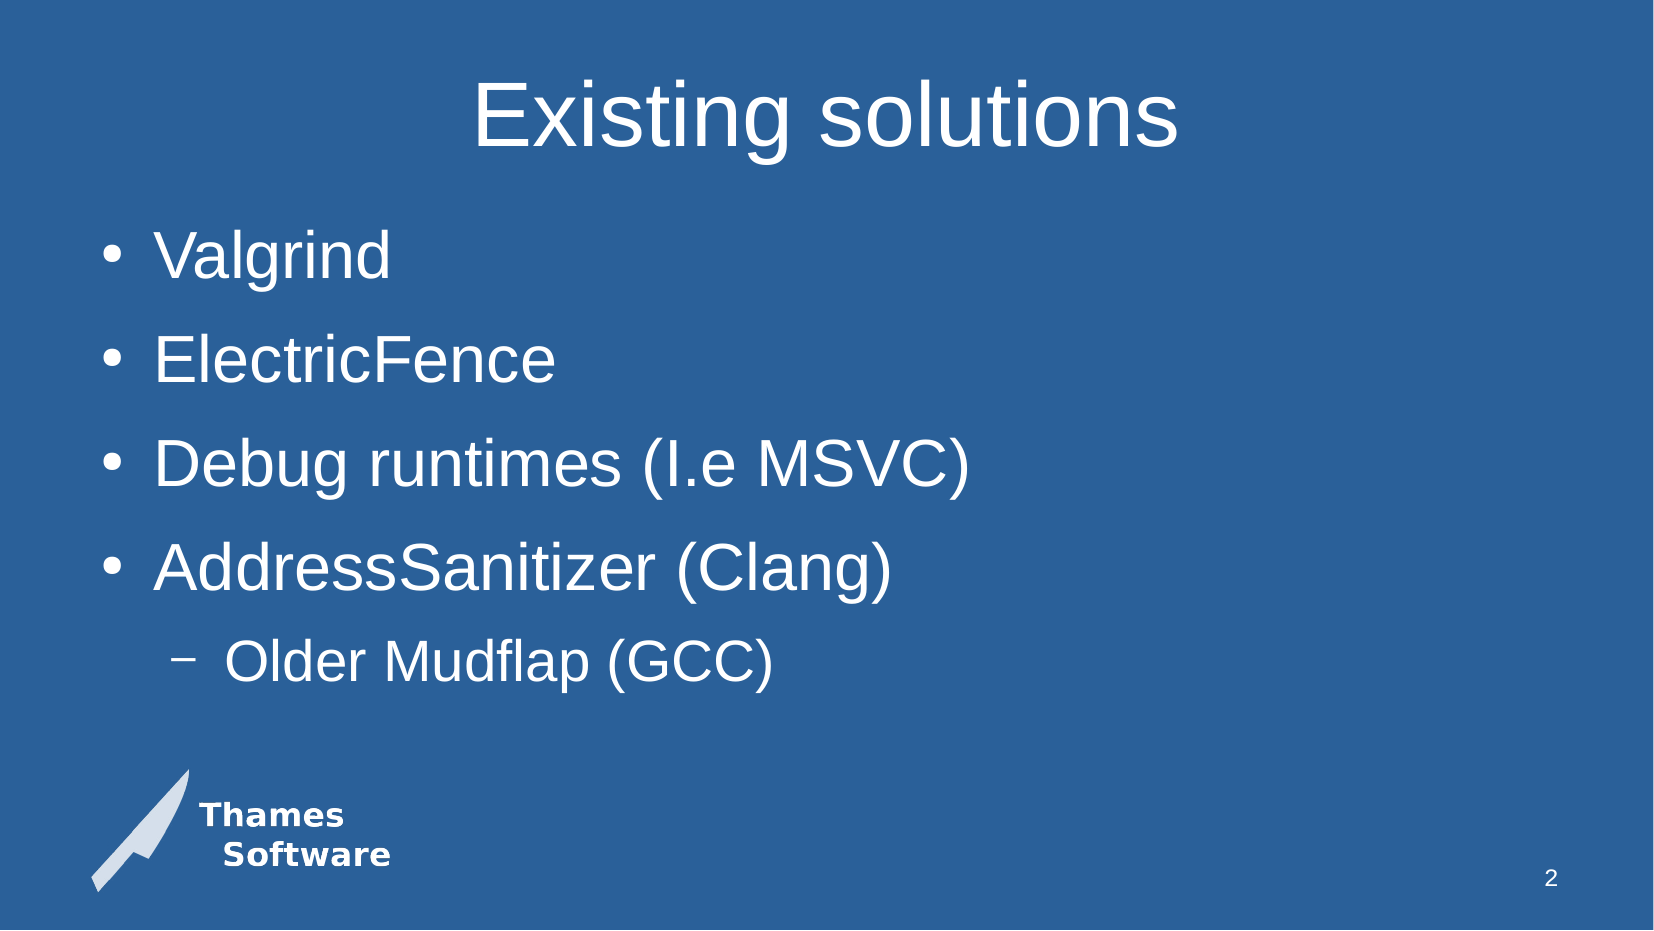

# Existing solutions
Valgrind
ElectricFence
Debug runtimes (I.e MSVC)
AddressSanitizer (Clang)
Older Mudflap (GCC)